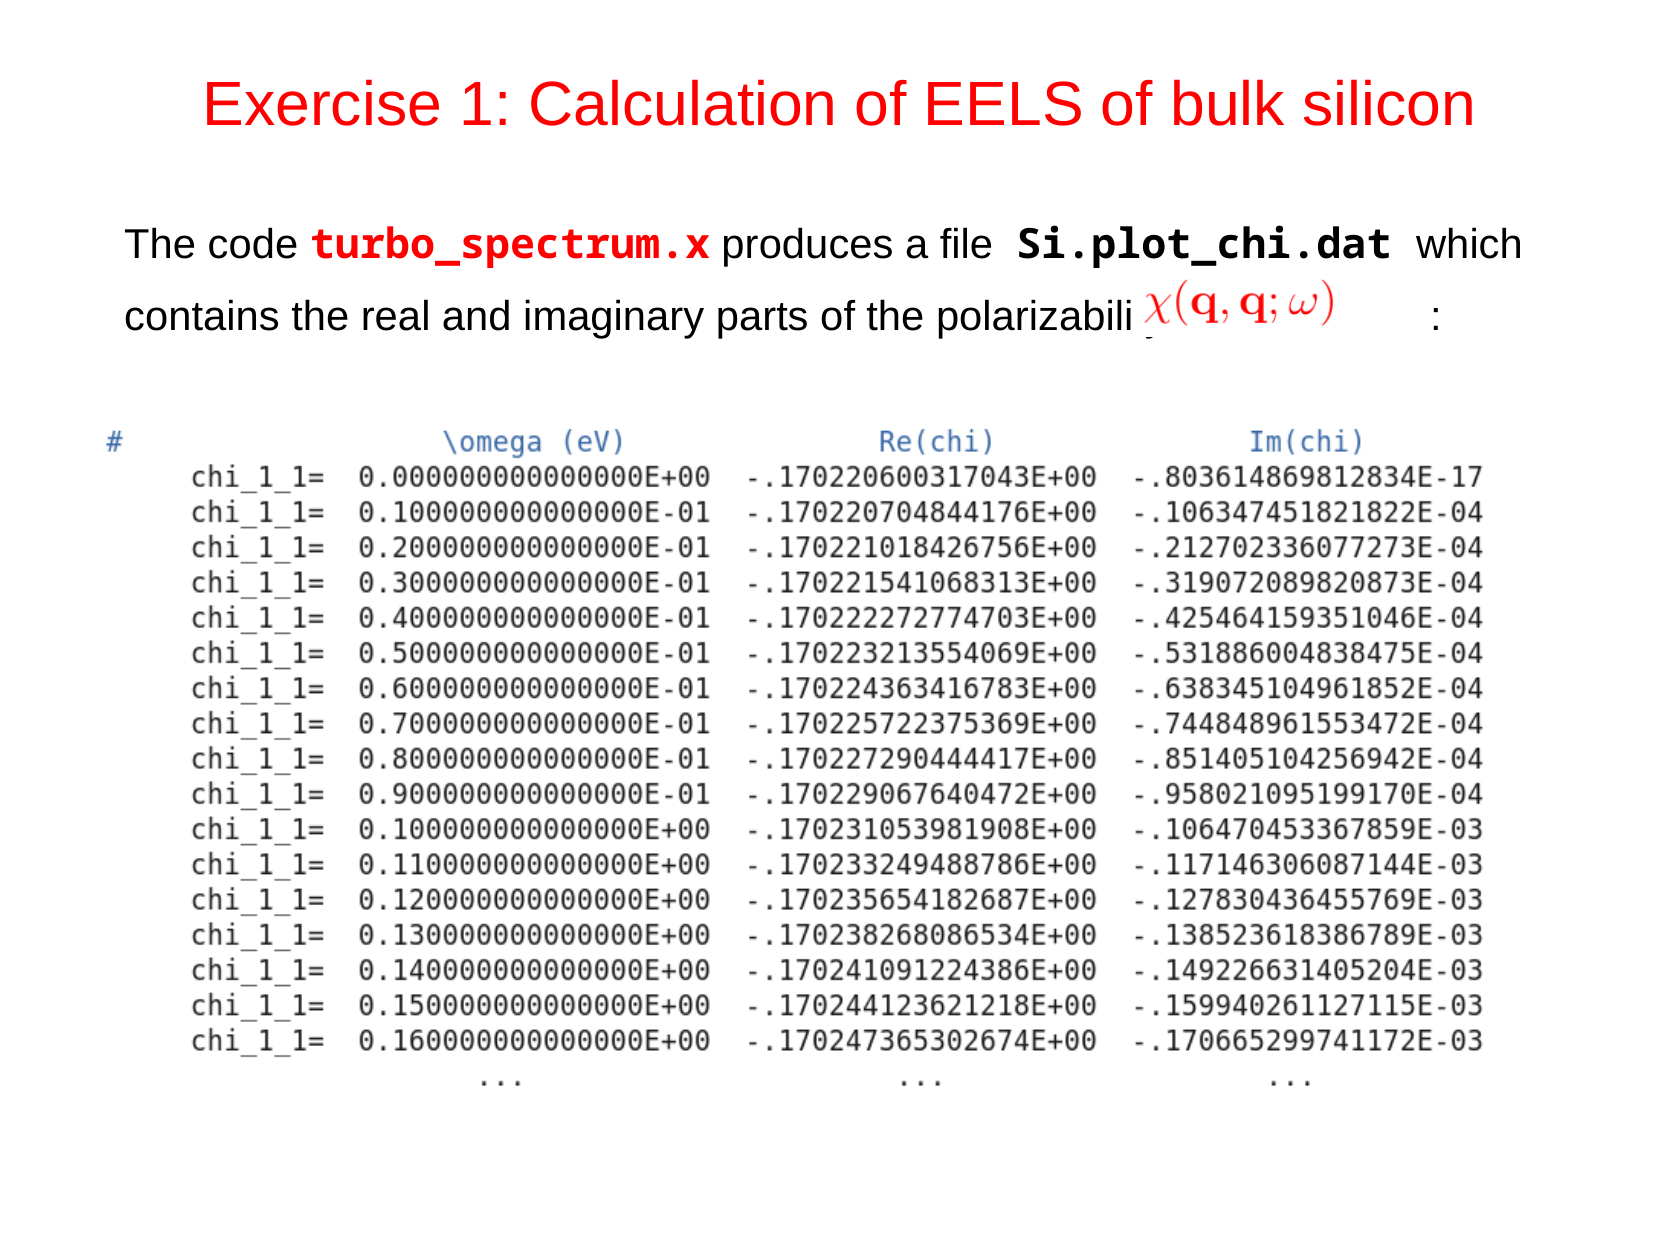

# Exercise 1: Calculation of EELS of bulk silicon
The code turbo_spectrum.x produces a file Si.plot_chi.dat which contains the real and imaginary parts of the polarizability :